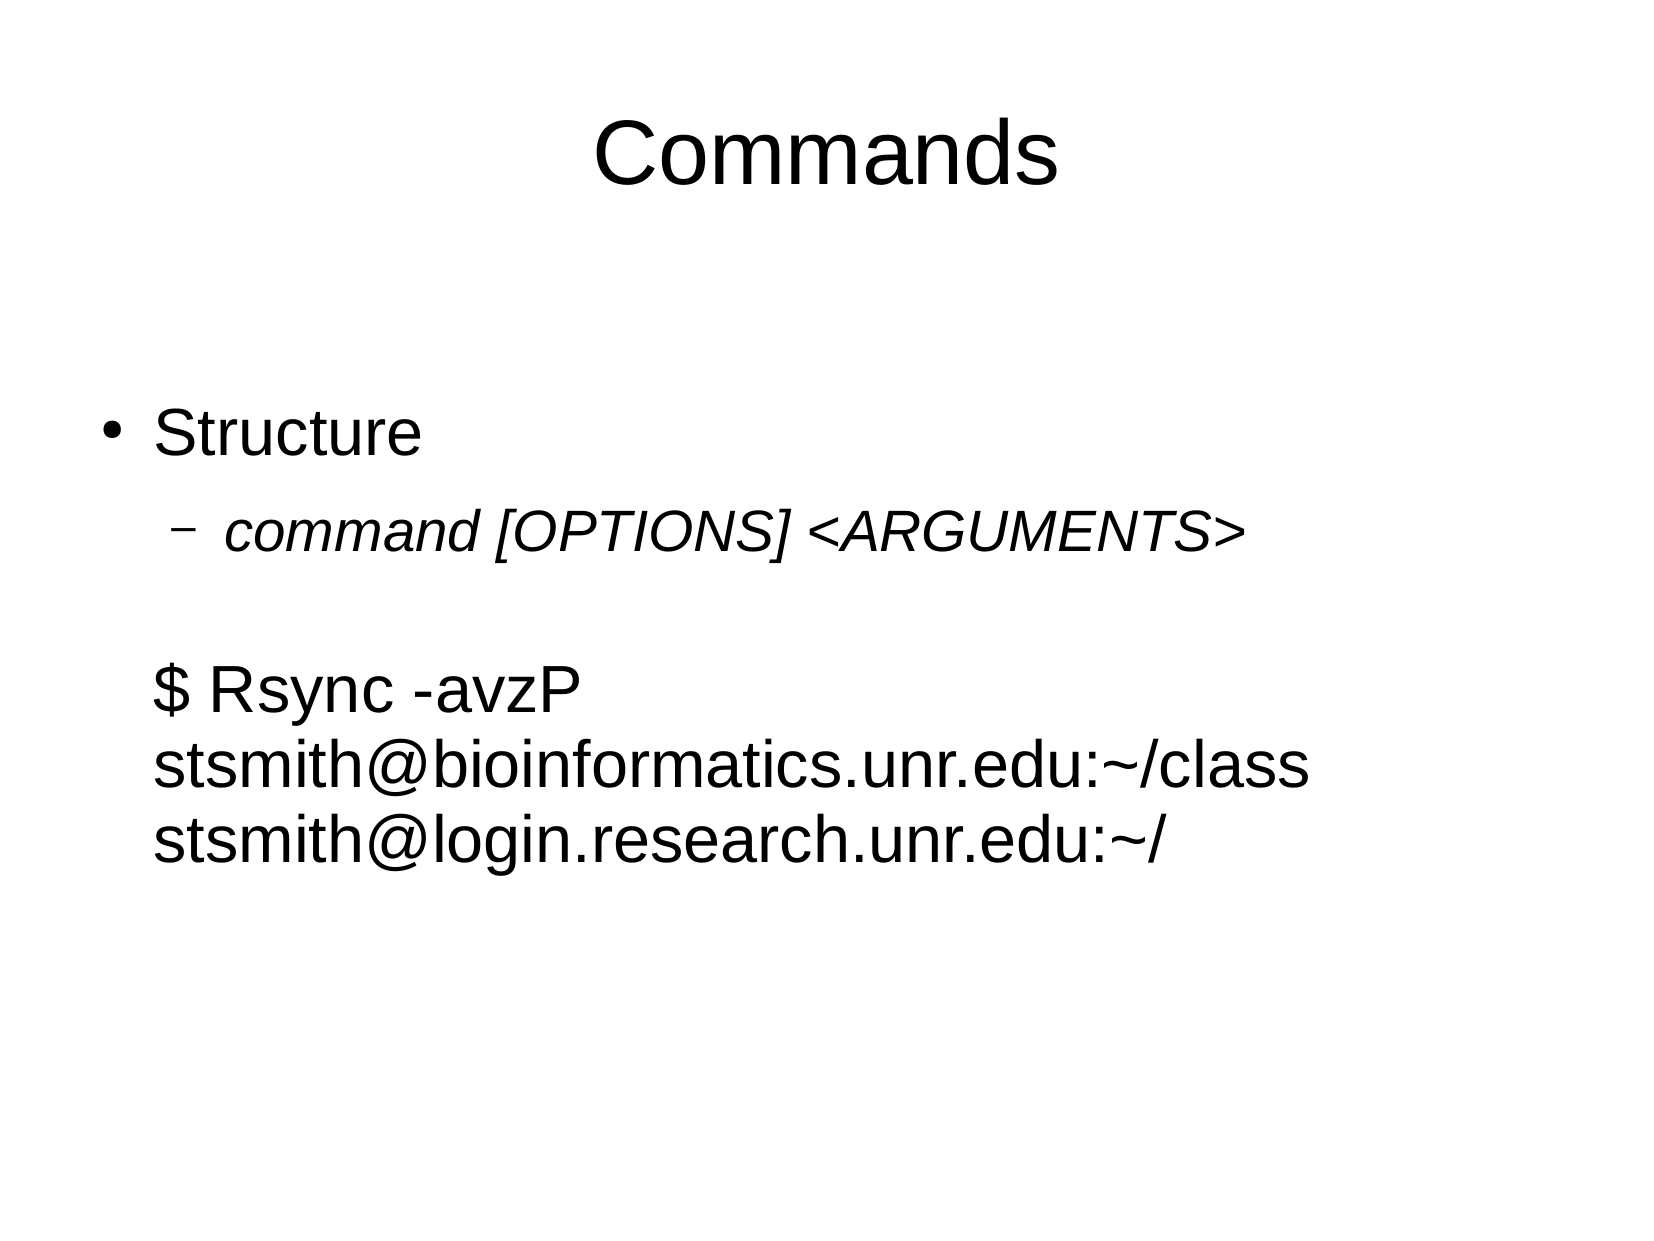

# Commands
Structure
command [OPTIONS] <ARGUMENTS>
$ Rsync -avzP stsmith@bioinformatics.unr.edu:~/class stsmith@login.research.unr.edu:~/